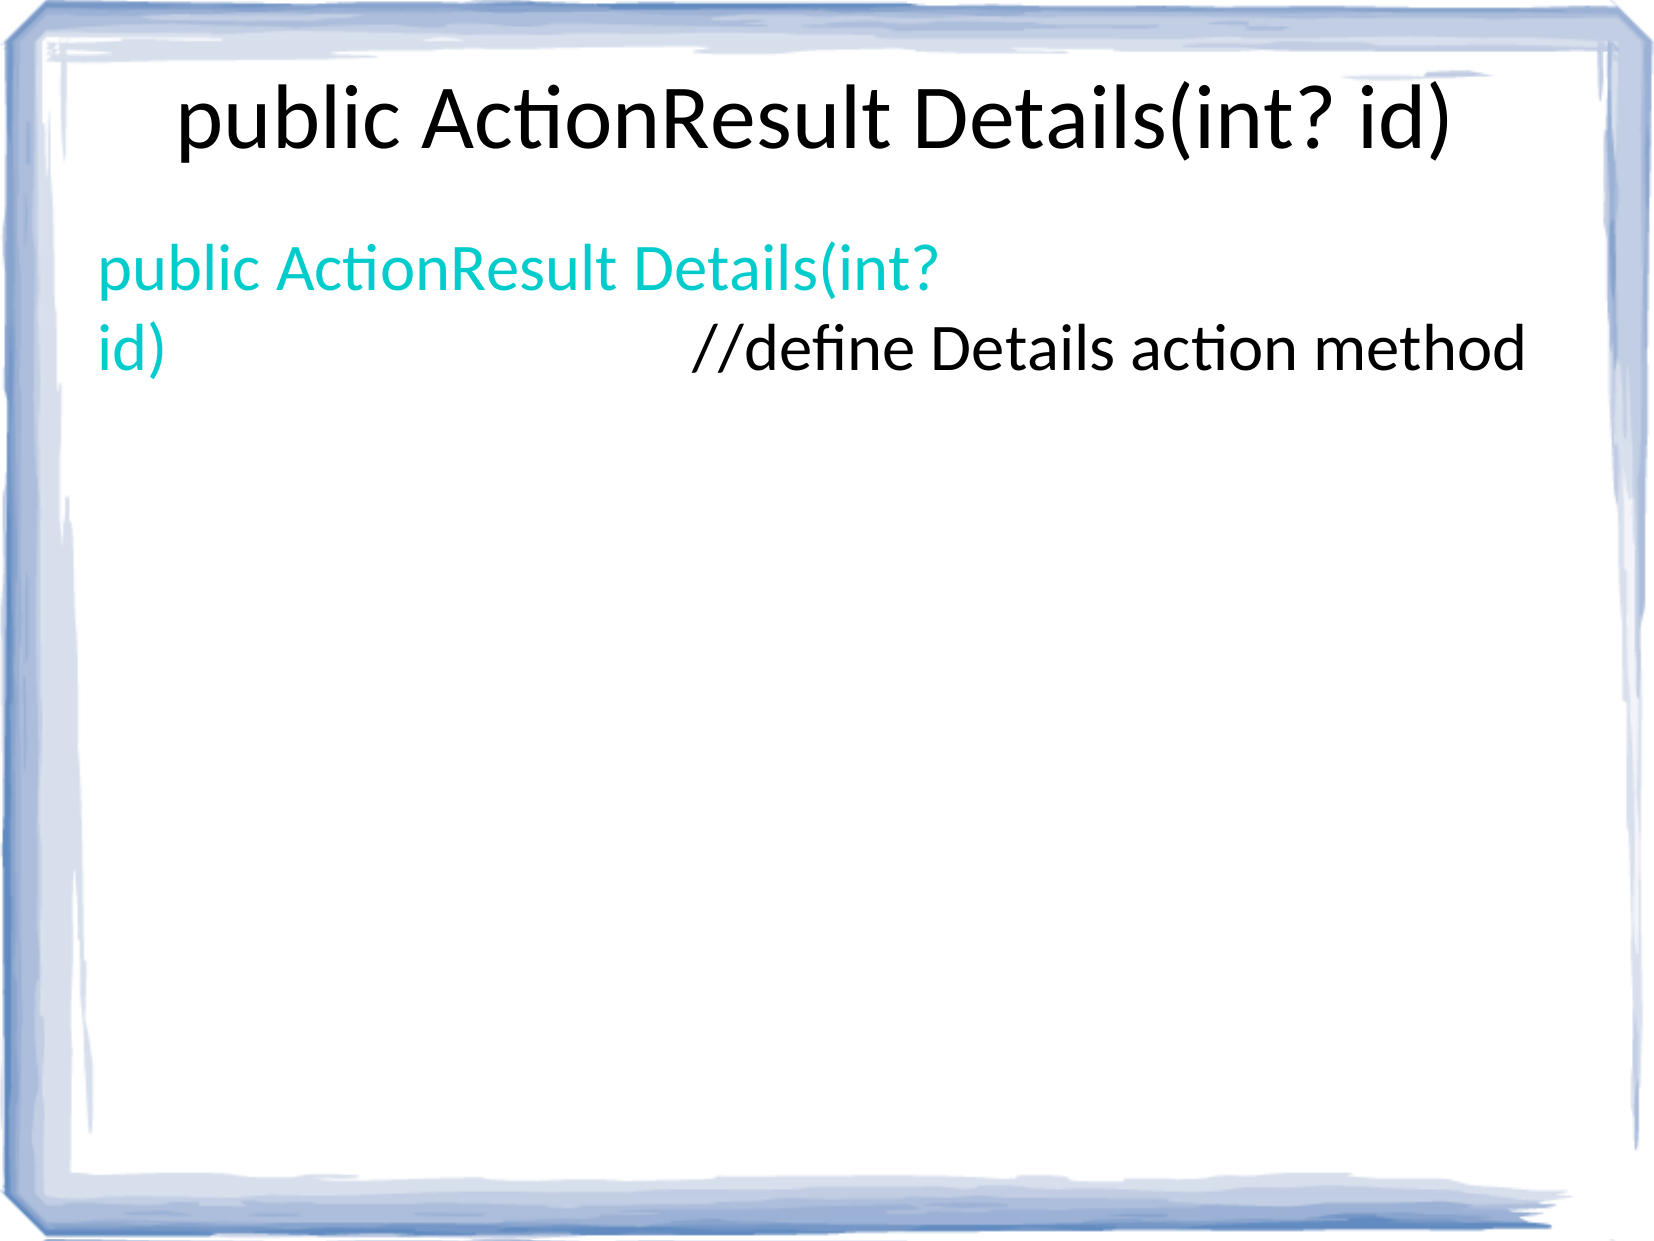

# public ActionResult Details(int? id)
public ActionResult Details(int? id) //define Details action method